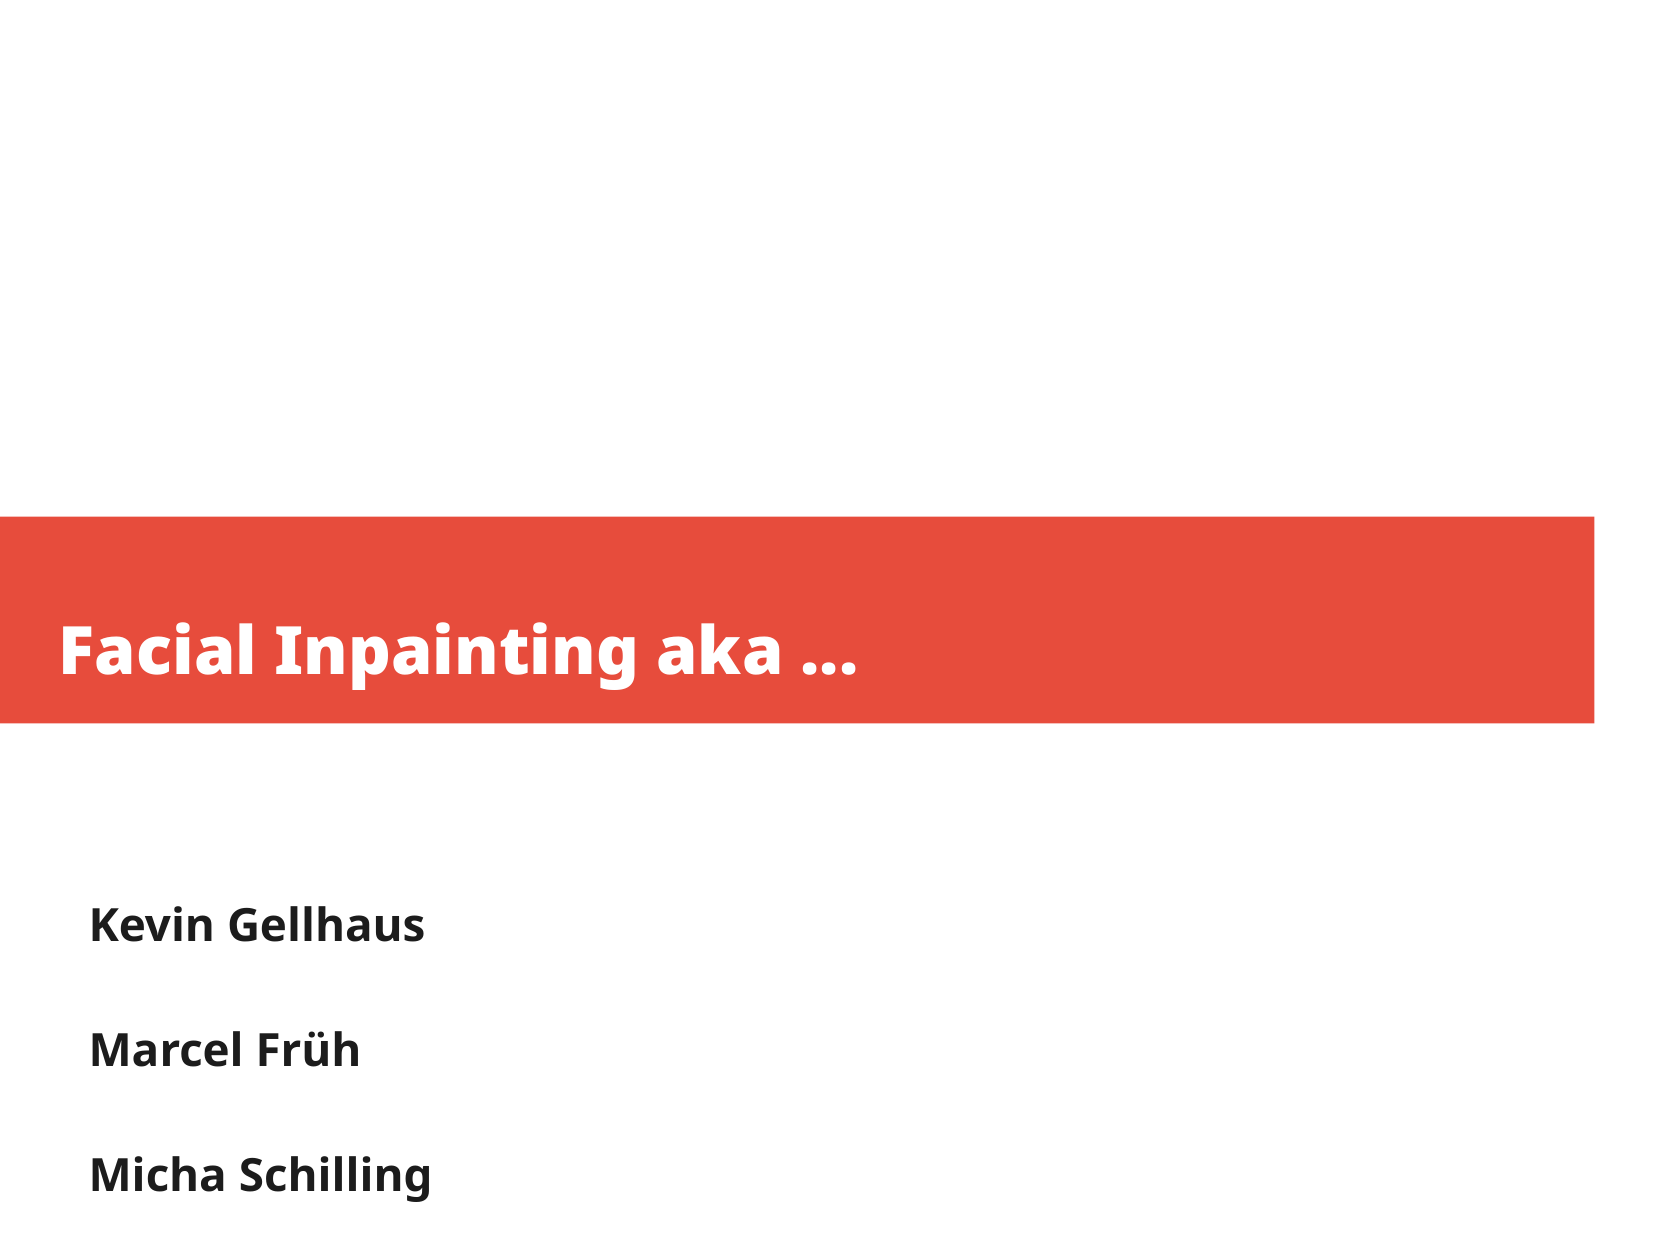

# Facial Inpainting aka ...
Kevin Gellhaus
Marcel Früh
Micha Schilling